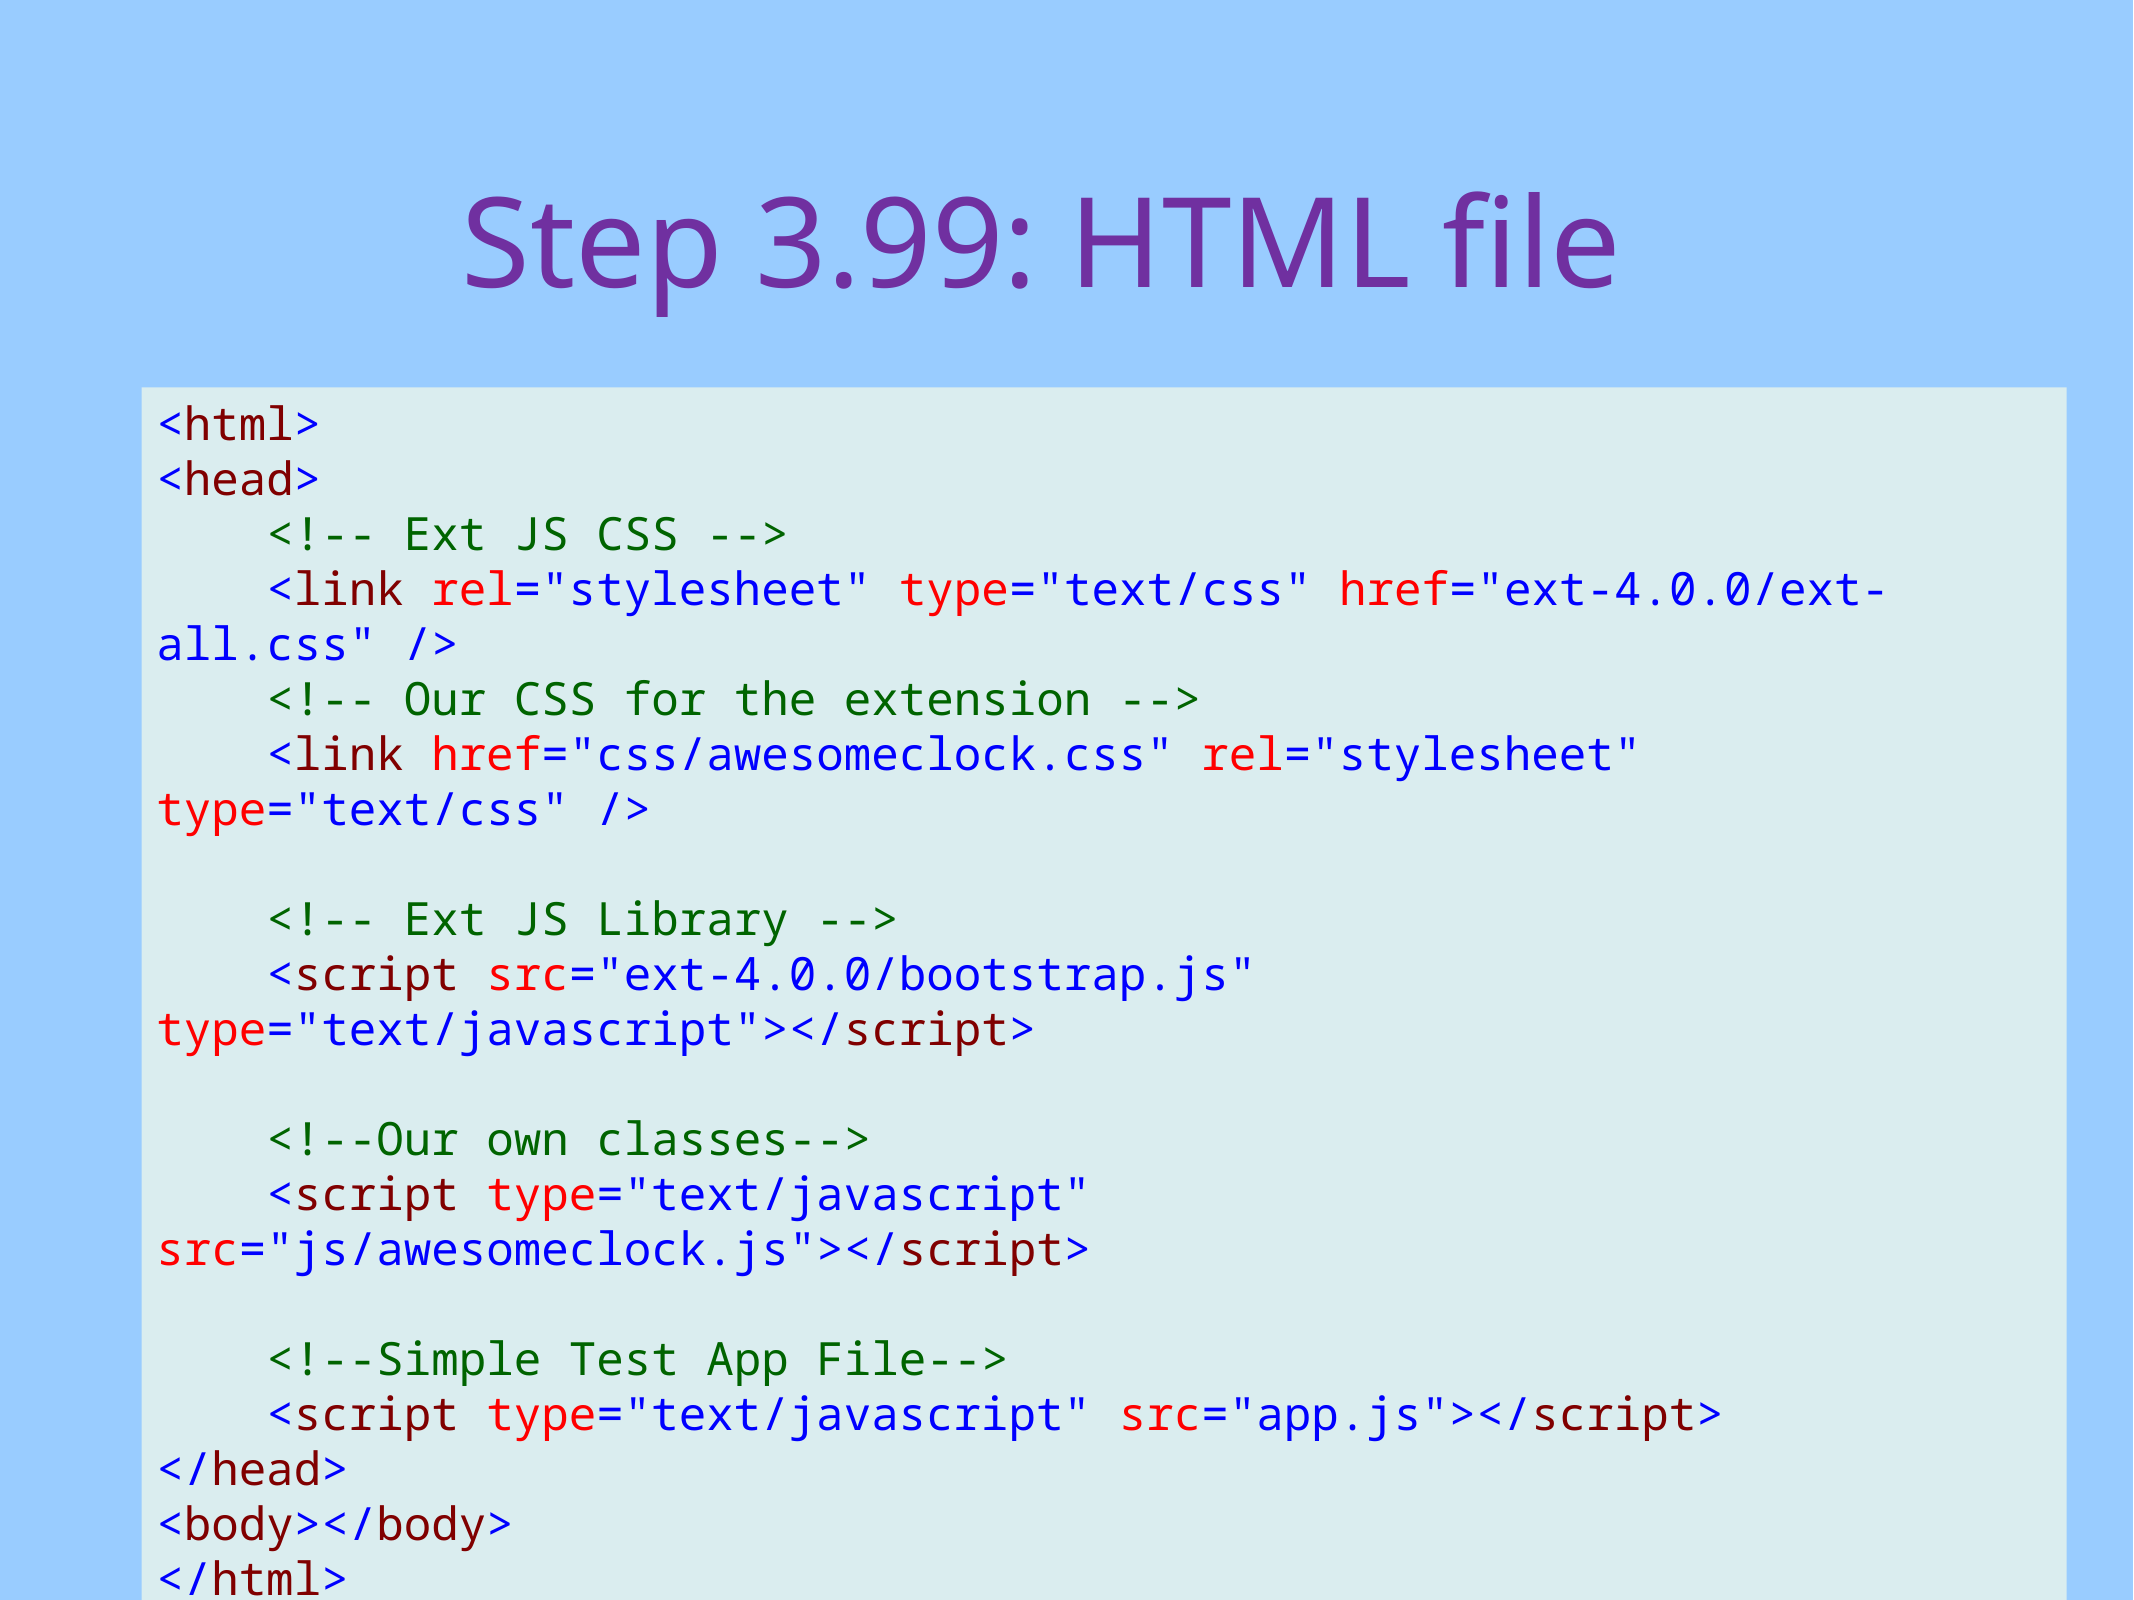

Step 3.99: HTML file
<html>
<head>
 <!-- Ext JS CSS -->
 <link rel="stylesheet" type="text/css" href="ext-4.0.0/ext-all.css" />
 <!-- Our CSS for the extension -->
 <link href="css/awesomeclock.css" rel="stylesheet" type="text/css" />
 <!-- Ext JS Library -->
 <script src="ext-4.0.0/bootstrap.js" type="text/javascript"></script>
 <!--Our own classes-->
 <script type="text/javascript" src="js/awesomeclock.js"></script>
 <!--Simple Test App File-->
 <script type="text/javascript" src="app.js"></script>
</head>
<body></body>
</html>